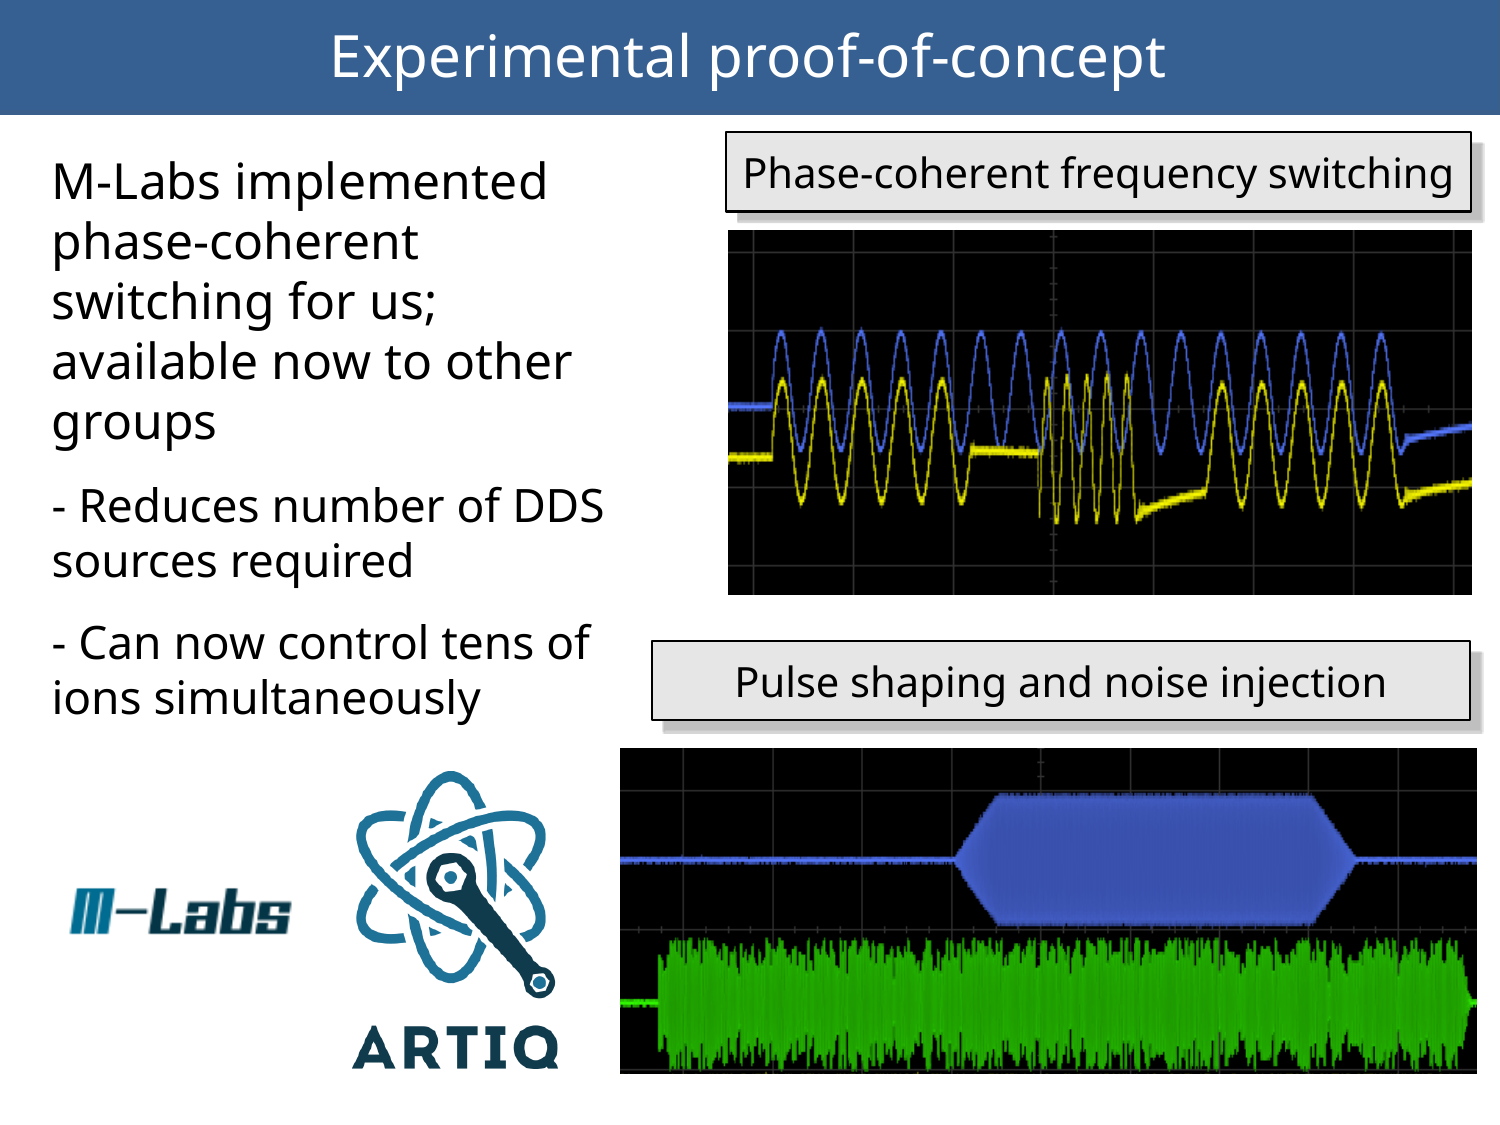

Experimental proof-of-concept
Phase-coherent frequency switching
# M-Labs implemented phase-coherent switching for us; available now to other groups
- Reduces number of DDS sources required
- Can now control tens of ions simultaneously
Pulse shaping and noise injection